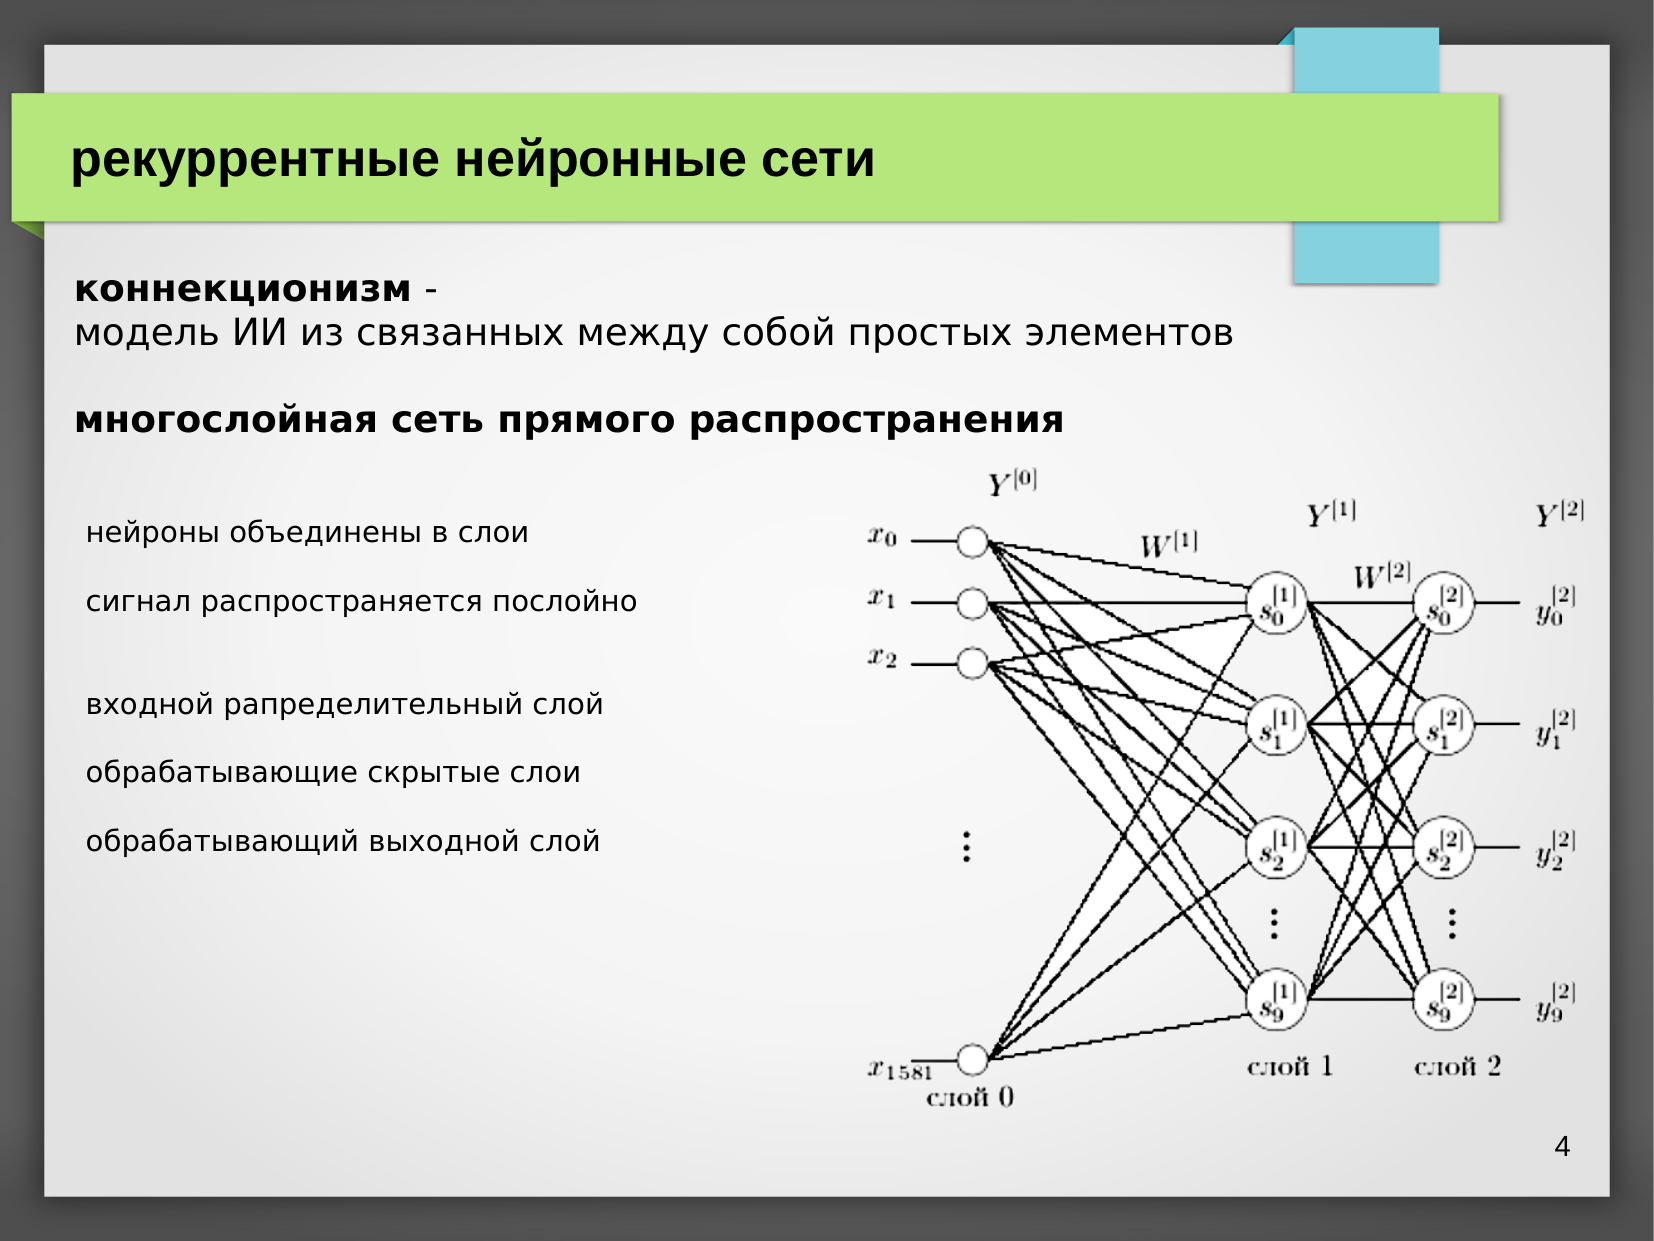

# рекуррентные нейронные сети
коннекционизм -
модель ИИ из связанных между собой простых элементов
многослойная сеть прямого распространения
нейроны объединены в слои
сигнал распространяется послойно
входной рапределительный слой
обрабатывающие скрытые слои
обрабатывающий выходной слой
4